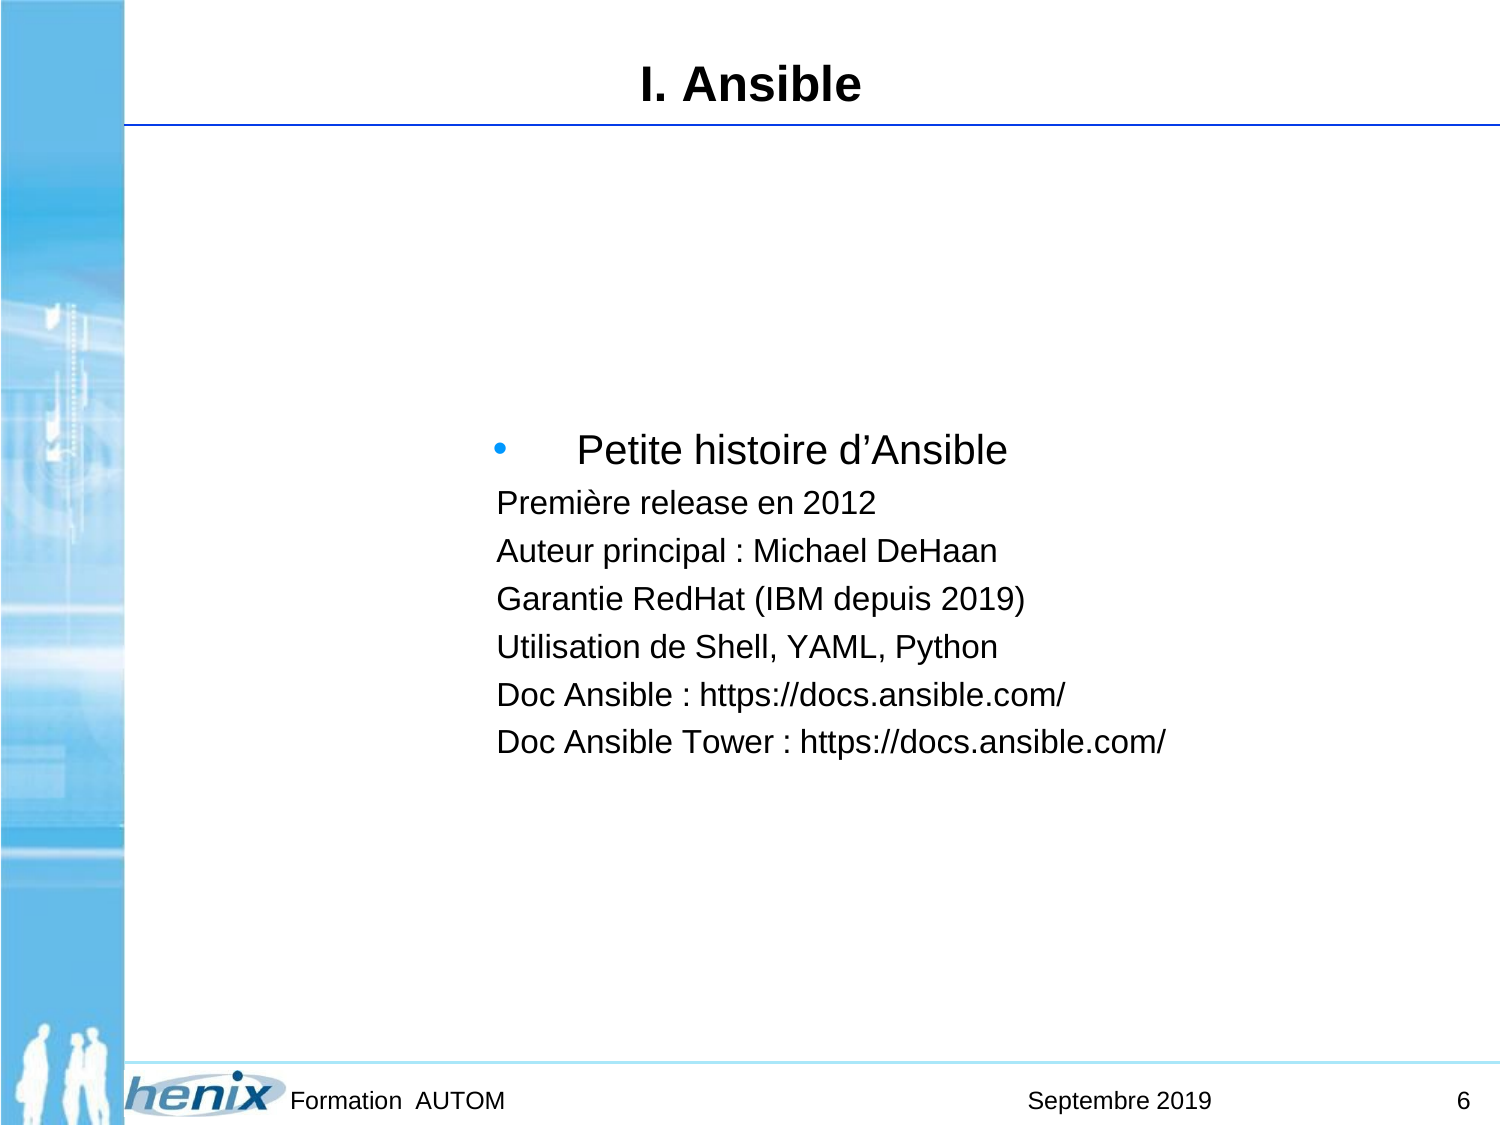

I. Ansible
Petite histoire d’Ansible
Première release en 2012
Auteur principal : Michael DeHaan
Garantie RedHat (IBM depuis 2019)
Utilisation de Shell, YAML, Python
Doc Ansible : https://docs.ansible.com/
Doc Ansible Tower : https://docs.ansible.com/
Formation AUTOM
Septembre 2019